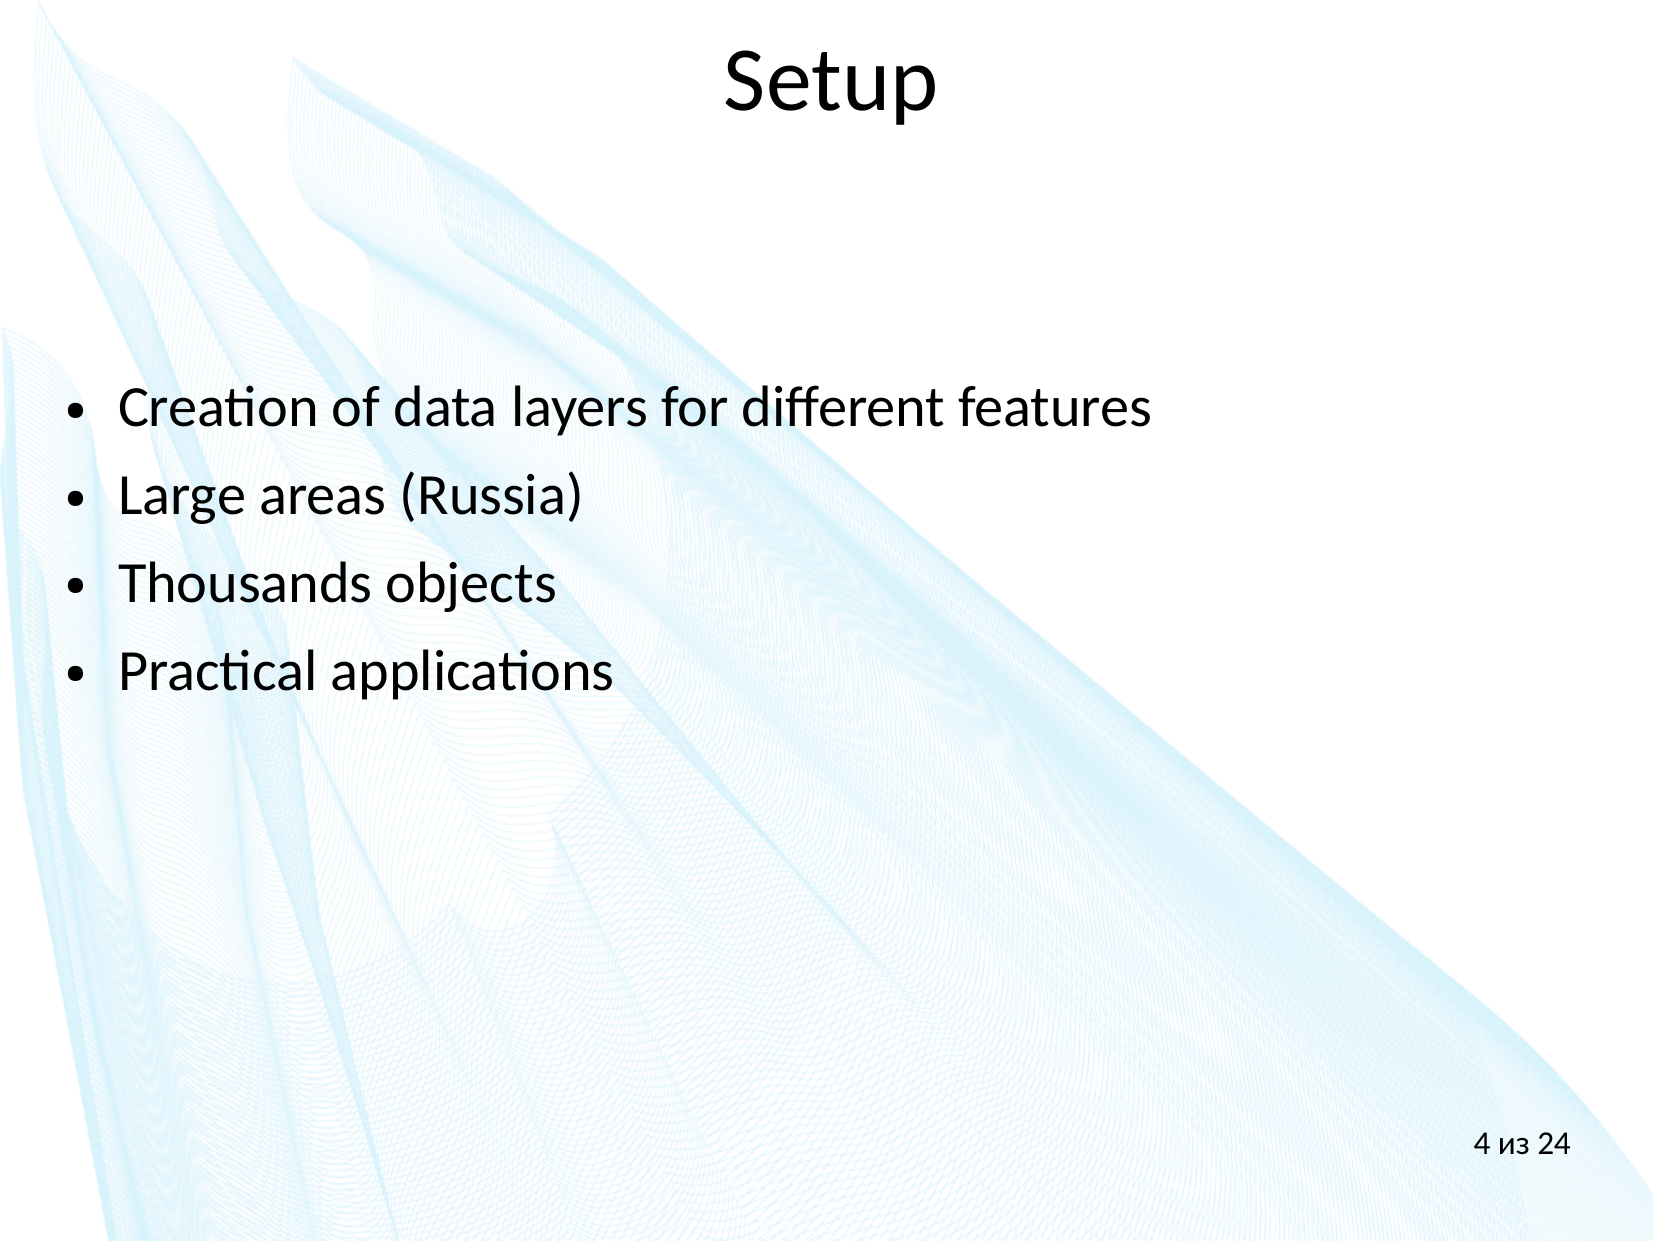

Setup
# Creation of data layers for different features
Large areas (Russia)
Thousands objects
Practical applications
4